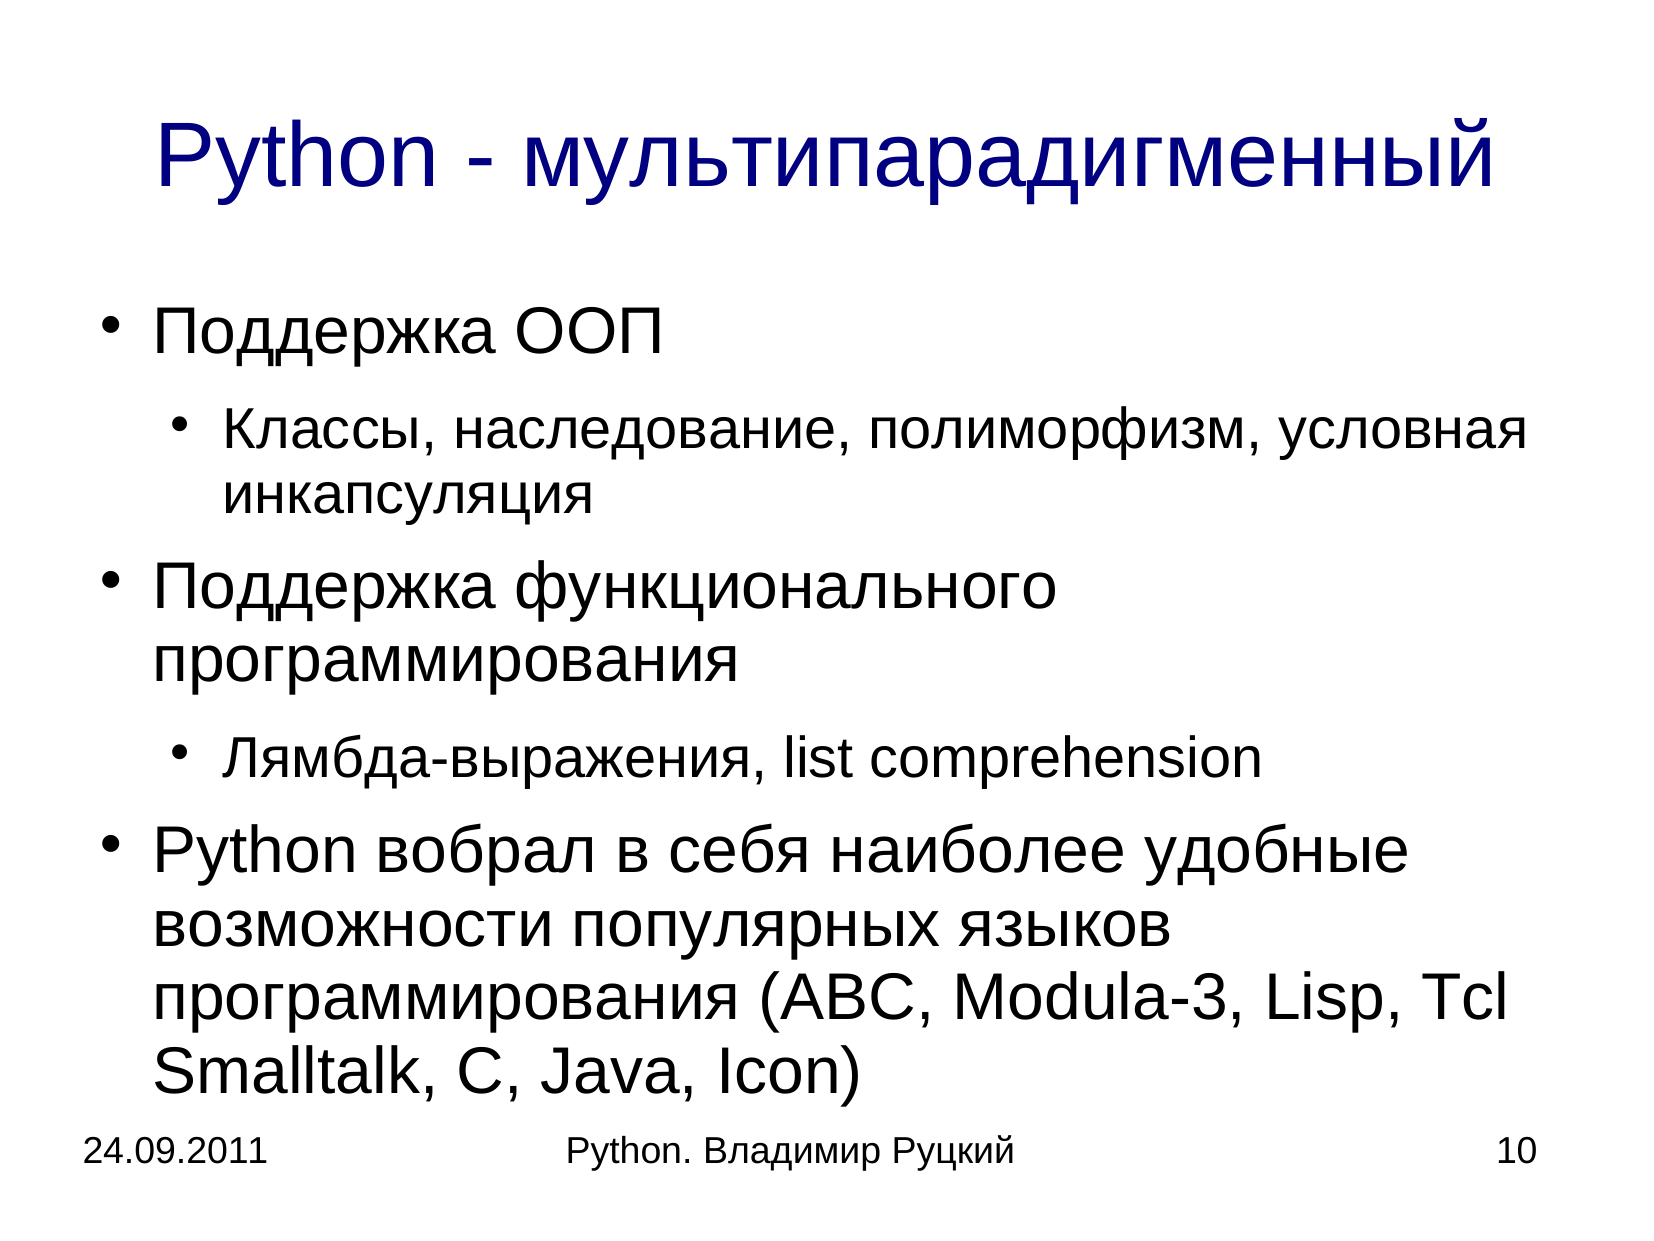

# Python - мультипарадигменный
Поддержка ООП
Классы, наследование, полиморфизм, условная инкапсуляция
Поддержка функционального программирования
Лямбда-выражения, list comprehension
Python вобрал в себя наиболее удобные возможности популярных языков программирования (ABC, Modula-3, Lisp, Tcl Smalltalk, C, Java, Icon)
24.09.2011
Python. Владимир Руцкий
10